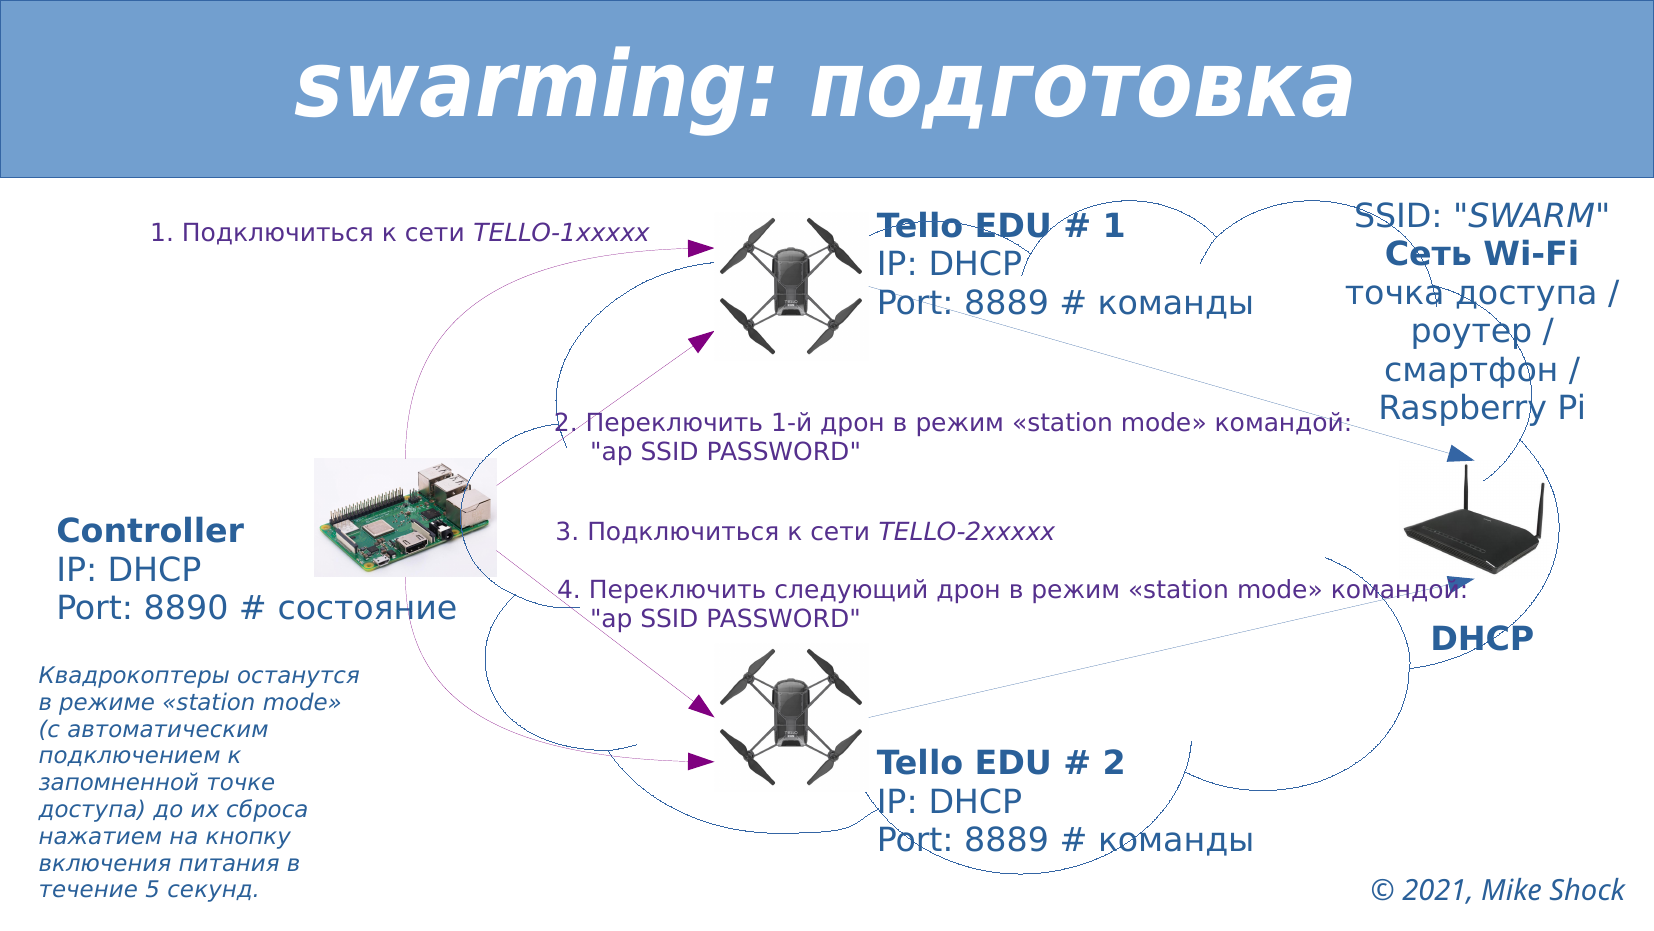

swarming: подготовка
SSID: "SWARM"
Сеть Wi-Fi
точка доступа / роутер /
смартфон / Raspberry Pi
DHCP
Tello EDU # 1
IP: DHCP
Port: 8889 # команды
Controller
IP: DHCP
Port: 8890 # состояние
Квадрокоптеры останутся в режиме «station mode»
(с автоматическим подключением к запомненной точке доступа) до их сброса нажатием на кнопку включения питания в течение 5 секунд.
Tello EDU # 2
IP: DHCP
Port: 8889 # команды
© 2021, Mike Shock